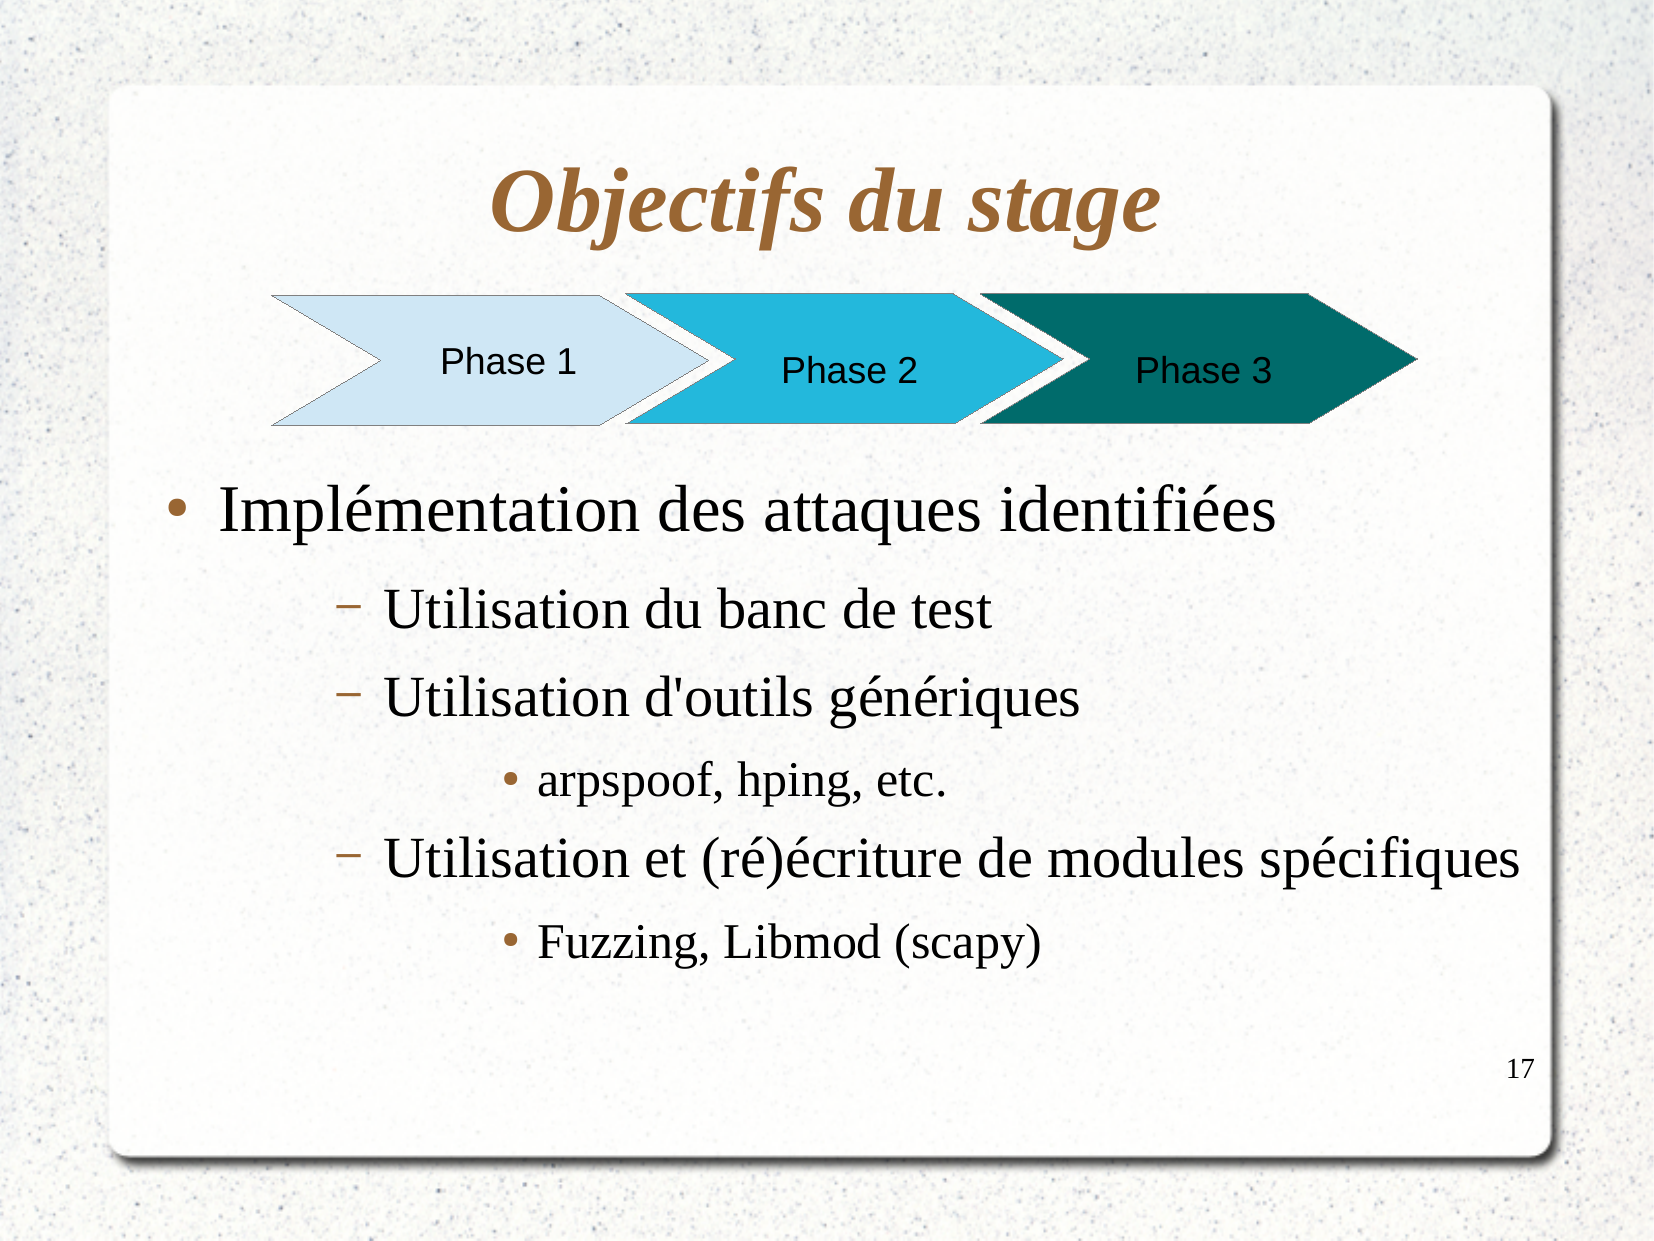

# Objectifs du stage
Phase 1
Phase 2
Phase 3
Implémentation des attaques identifiées
Utilisation du banc de test
Utilisation d'outils génériques
arpspoof, hping, etc.
Utilisation et (ré)écriture de modules spécifiques
Fuzzing, Libmod (scapy)
17